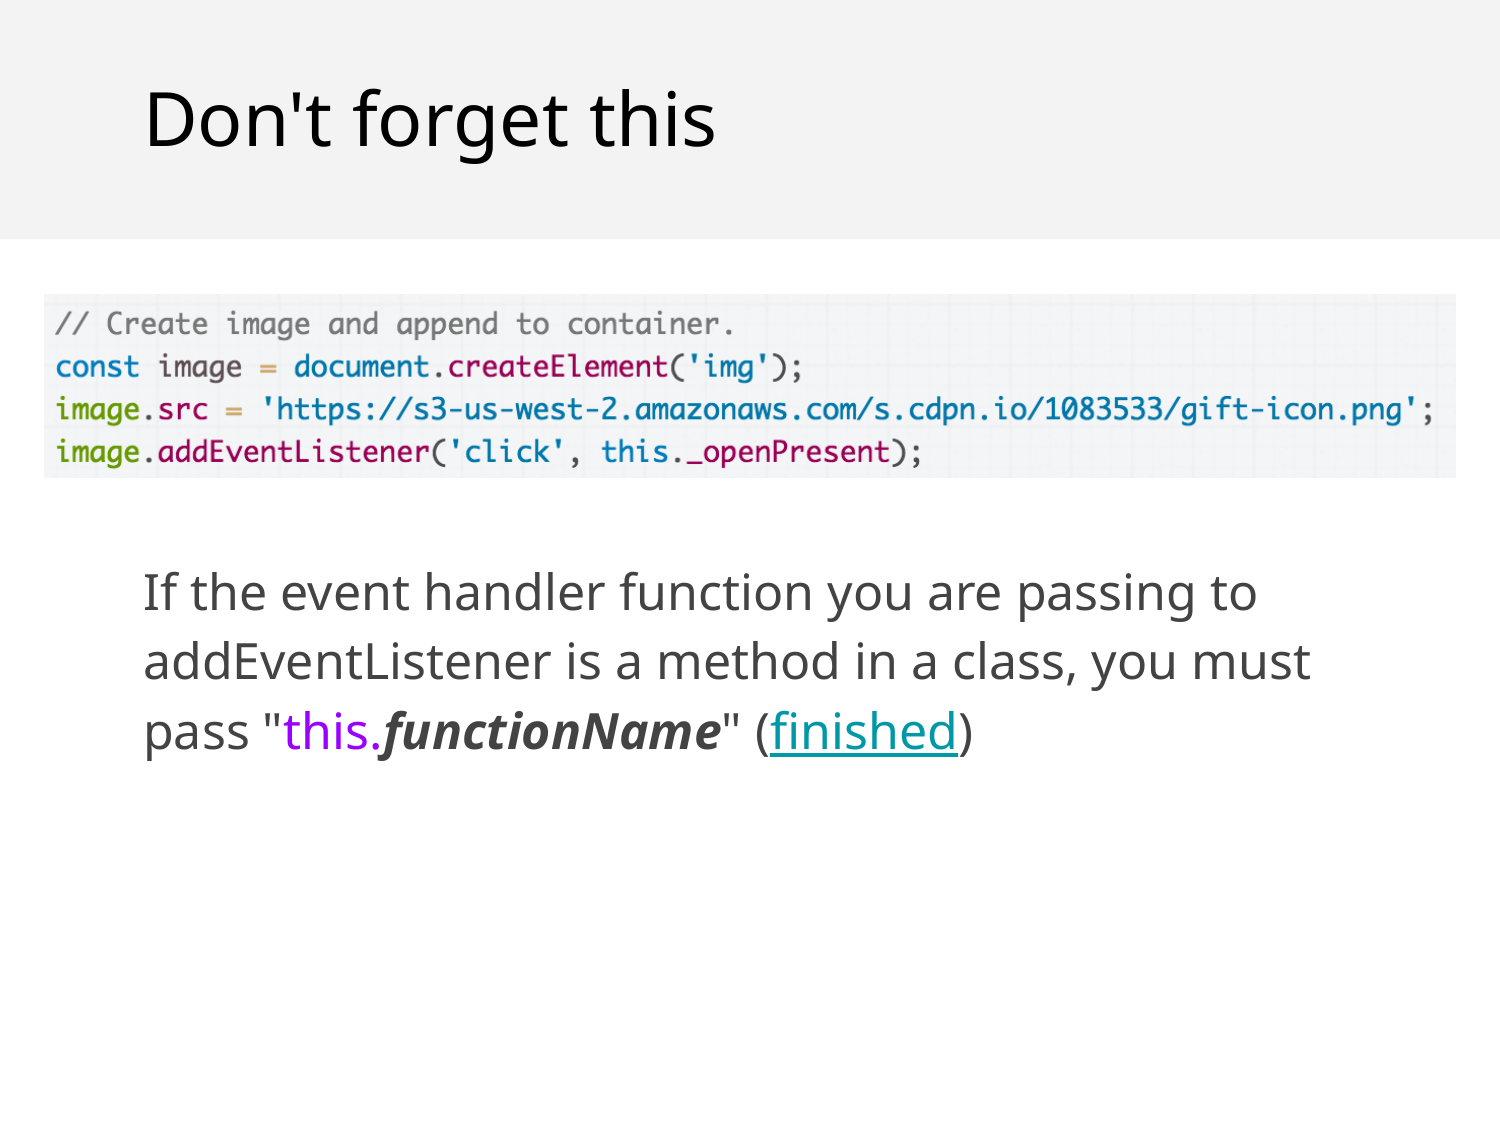

# Don't forget this
If the event handler function you are passing to addEventListener is a method in a class, you must pass "this.functionName" (finished)